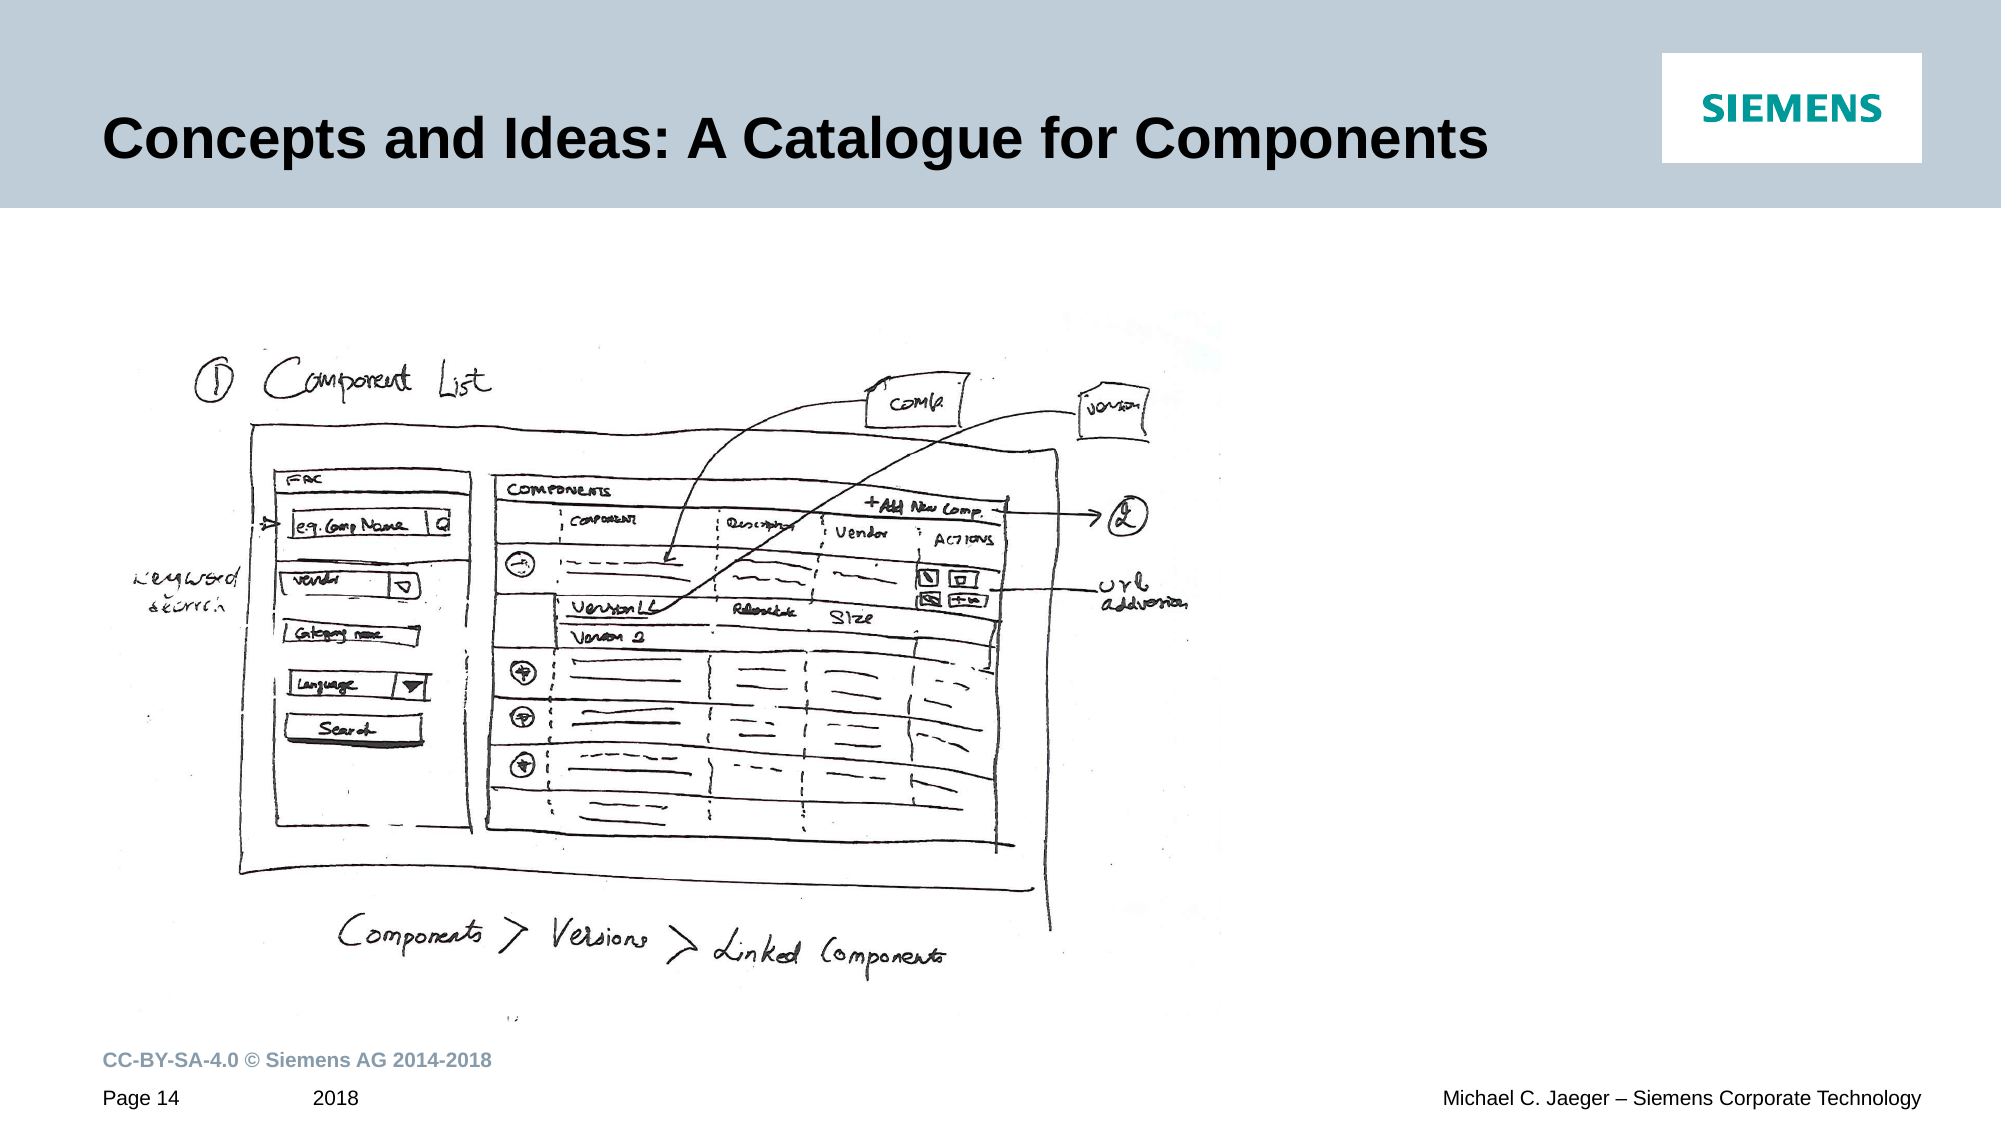

Concepts and Ideas: A Catalogue for Components